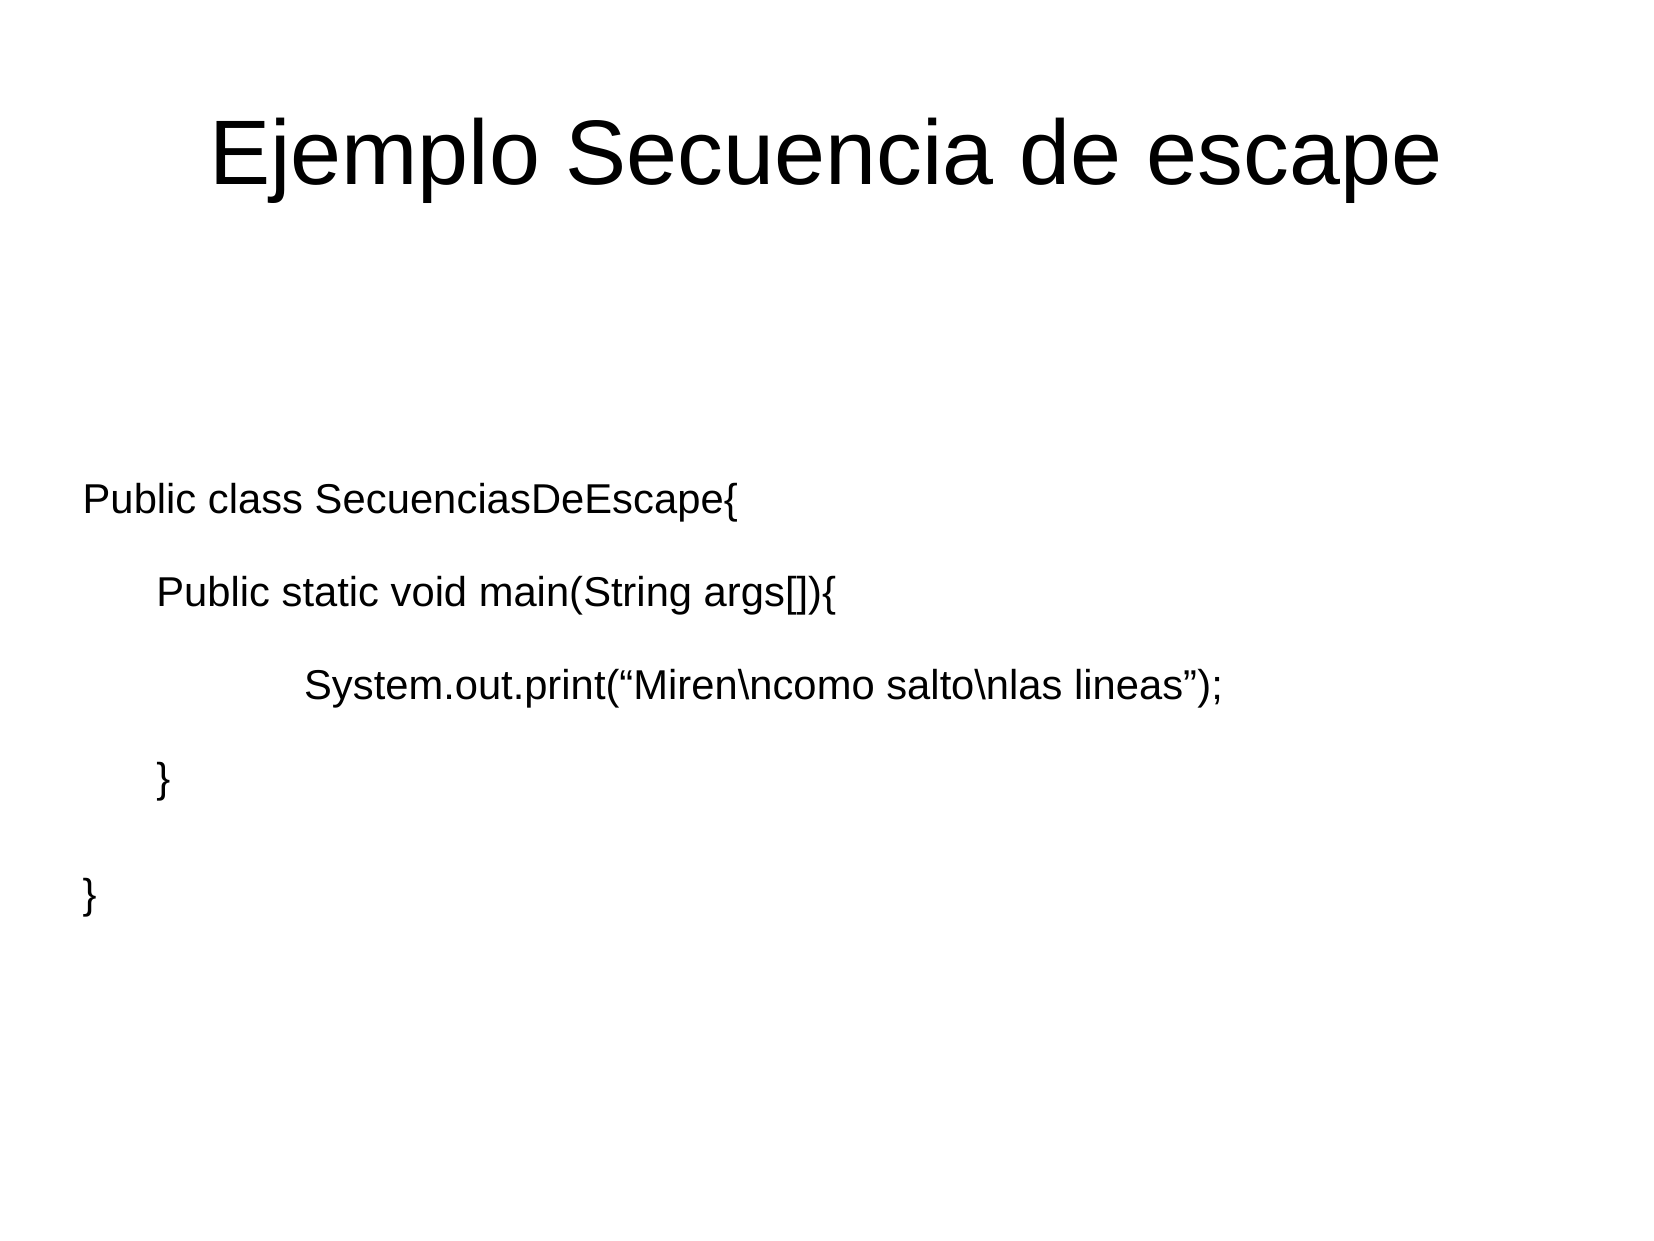

# Ejemplo Secuencia de escape
Public class SecuenciasDeEscape{
	Public static void main(String args[]){
			System.out.print(“Miren\ncomo salto\nlas lineas”);
	}
}